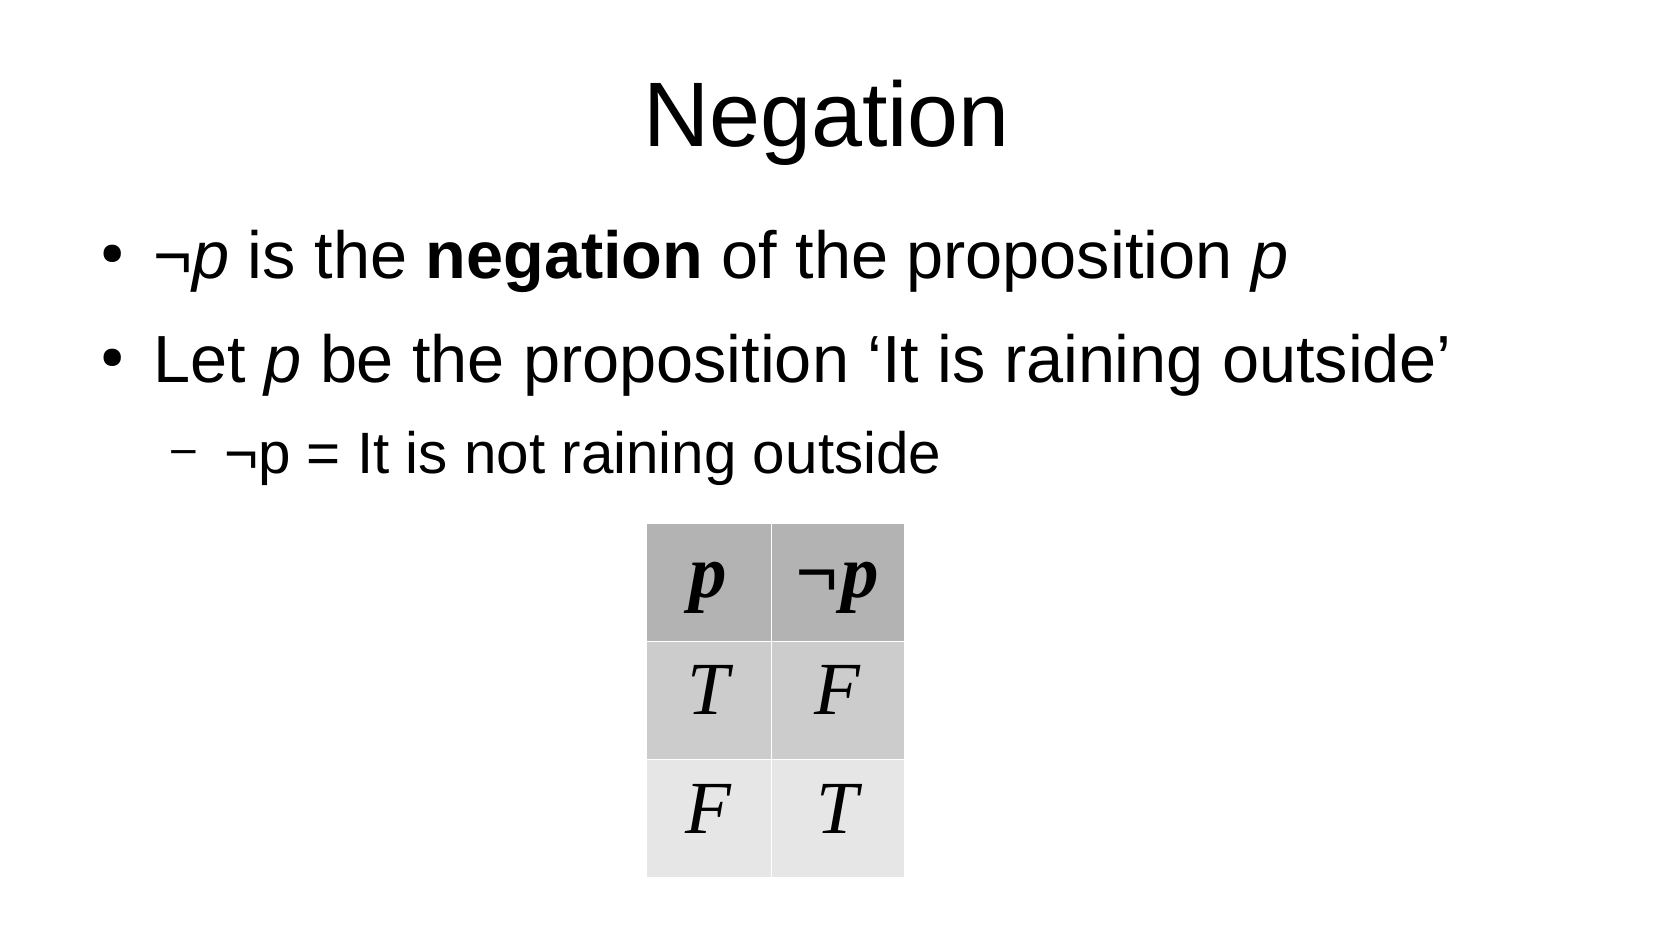

# Negation
¬p is the negation of the proposition p
Let p be the proposition ‘It is raining outside’
¬p = It is not raining outside
| p | ¬p |
| --- | --- |
| T | F |
| F | T |